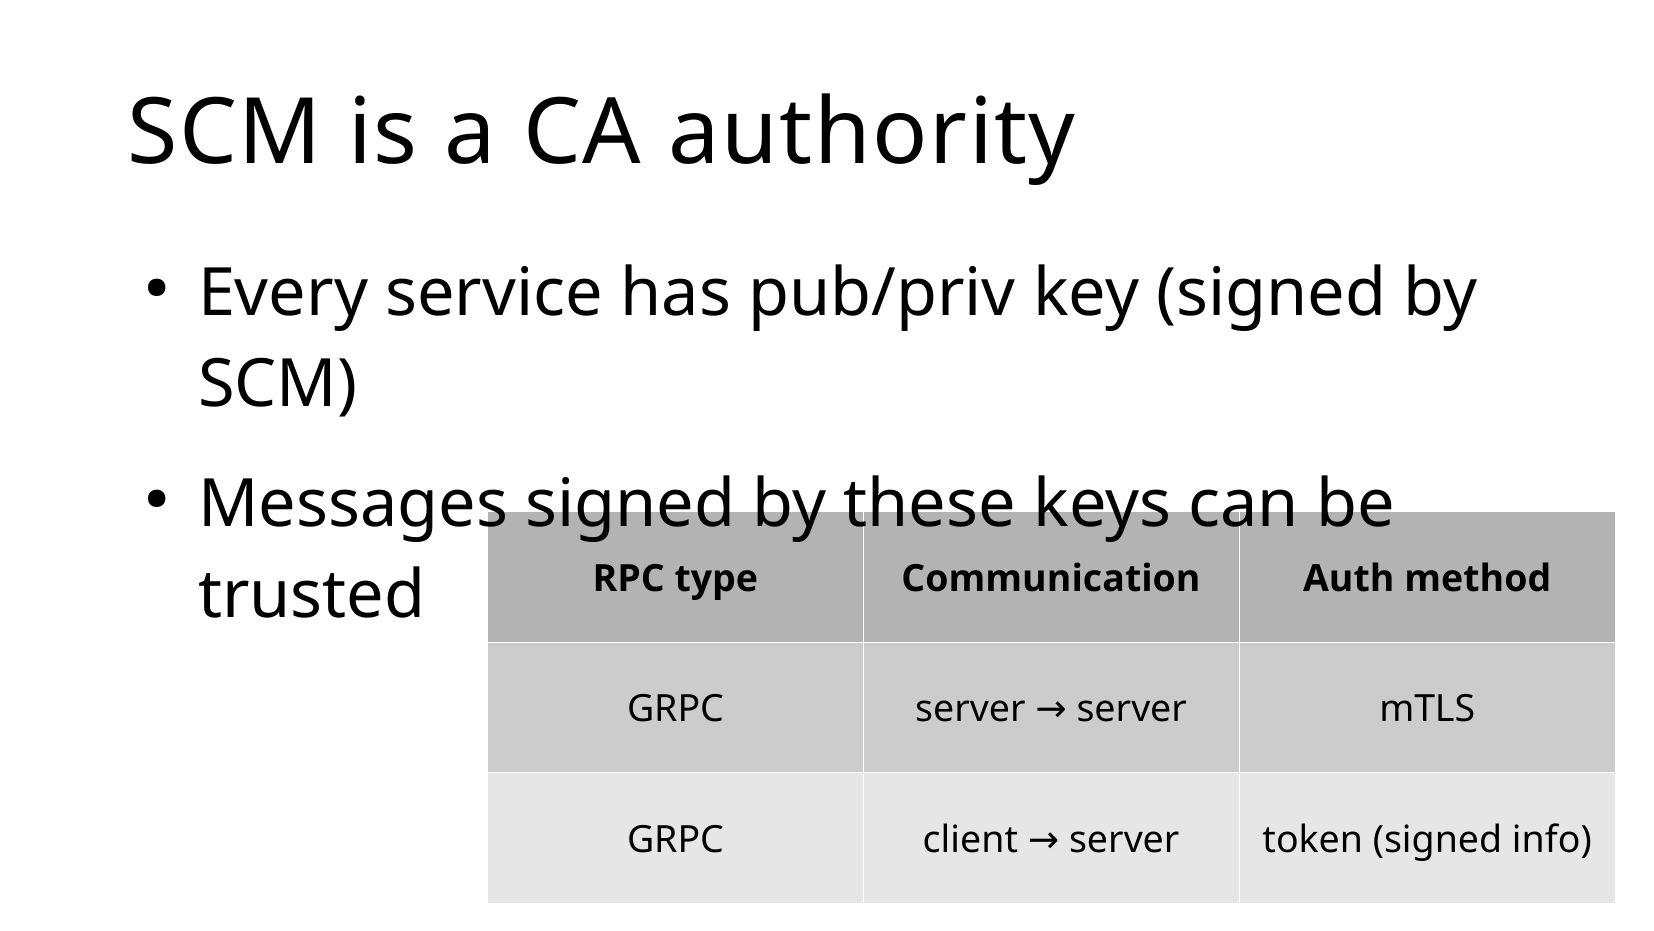

# SCM is a CA authority
Every service has pub/priv key (signed by SCM)
Messages signed by these keys can be trusted
| RPC type | Communication | Auth method |
| --- | --- | --- |
| GRPC | server → server | mTLS |
| GRPC | client → server | token (signed info) |